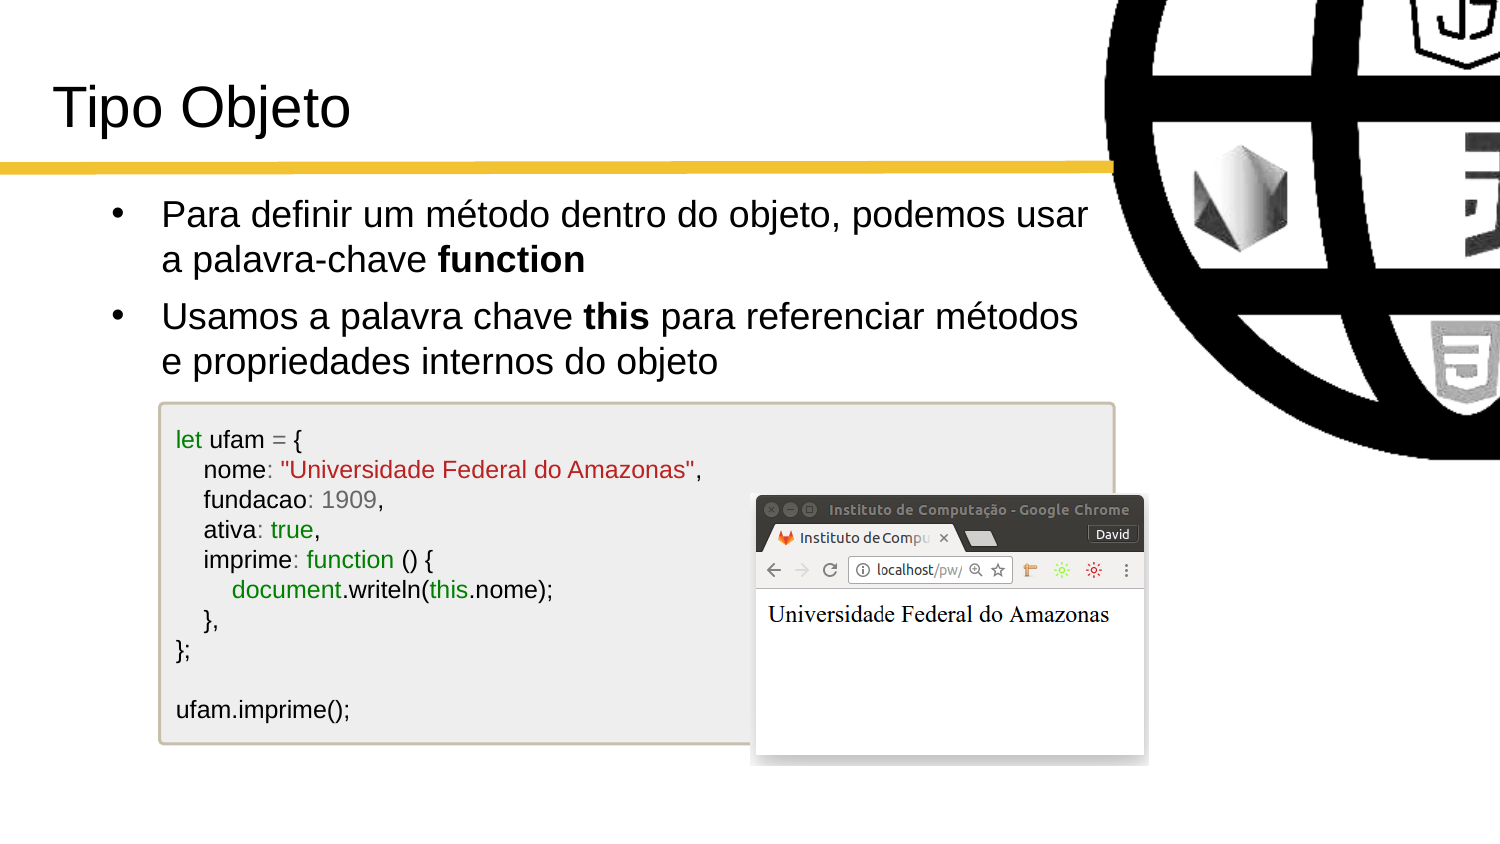

Tipo Objeto
Para definir um método dentro do objeto, podemos usar a palavra-chave function
Usamos a palavra chave this para referenciar métodos e propriedades internos do objeto
let ufam = {
 nome: "Universidade Federal do Amazonas",
 fundacao: 1909,
 ativa: true,
 imprime: function () {
 document.writeln(this.nome);
 },
};
ufam.imprime();